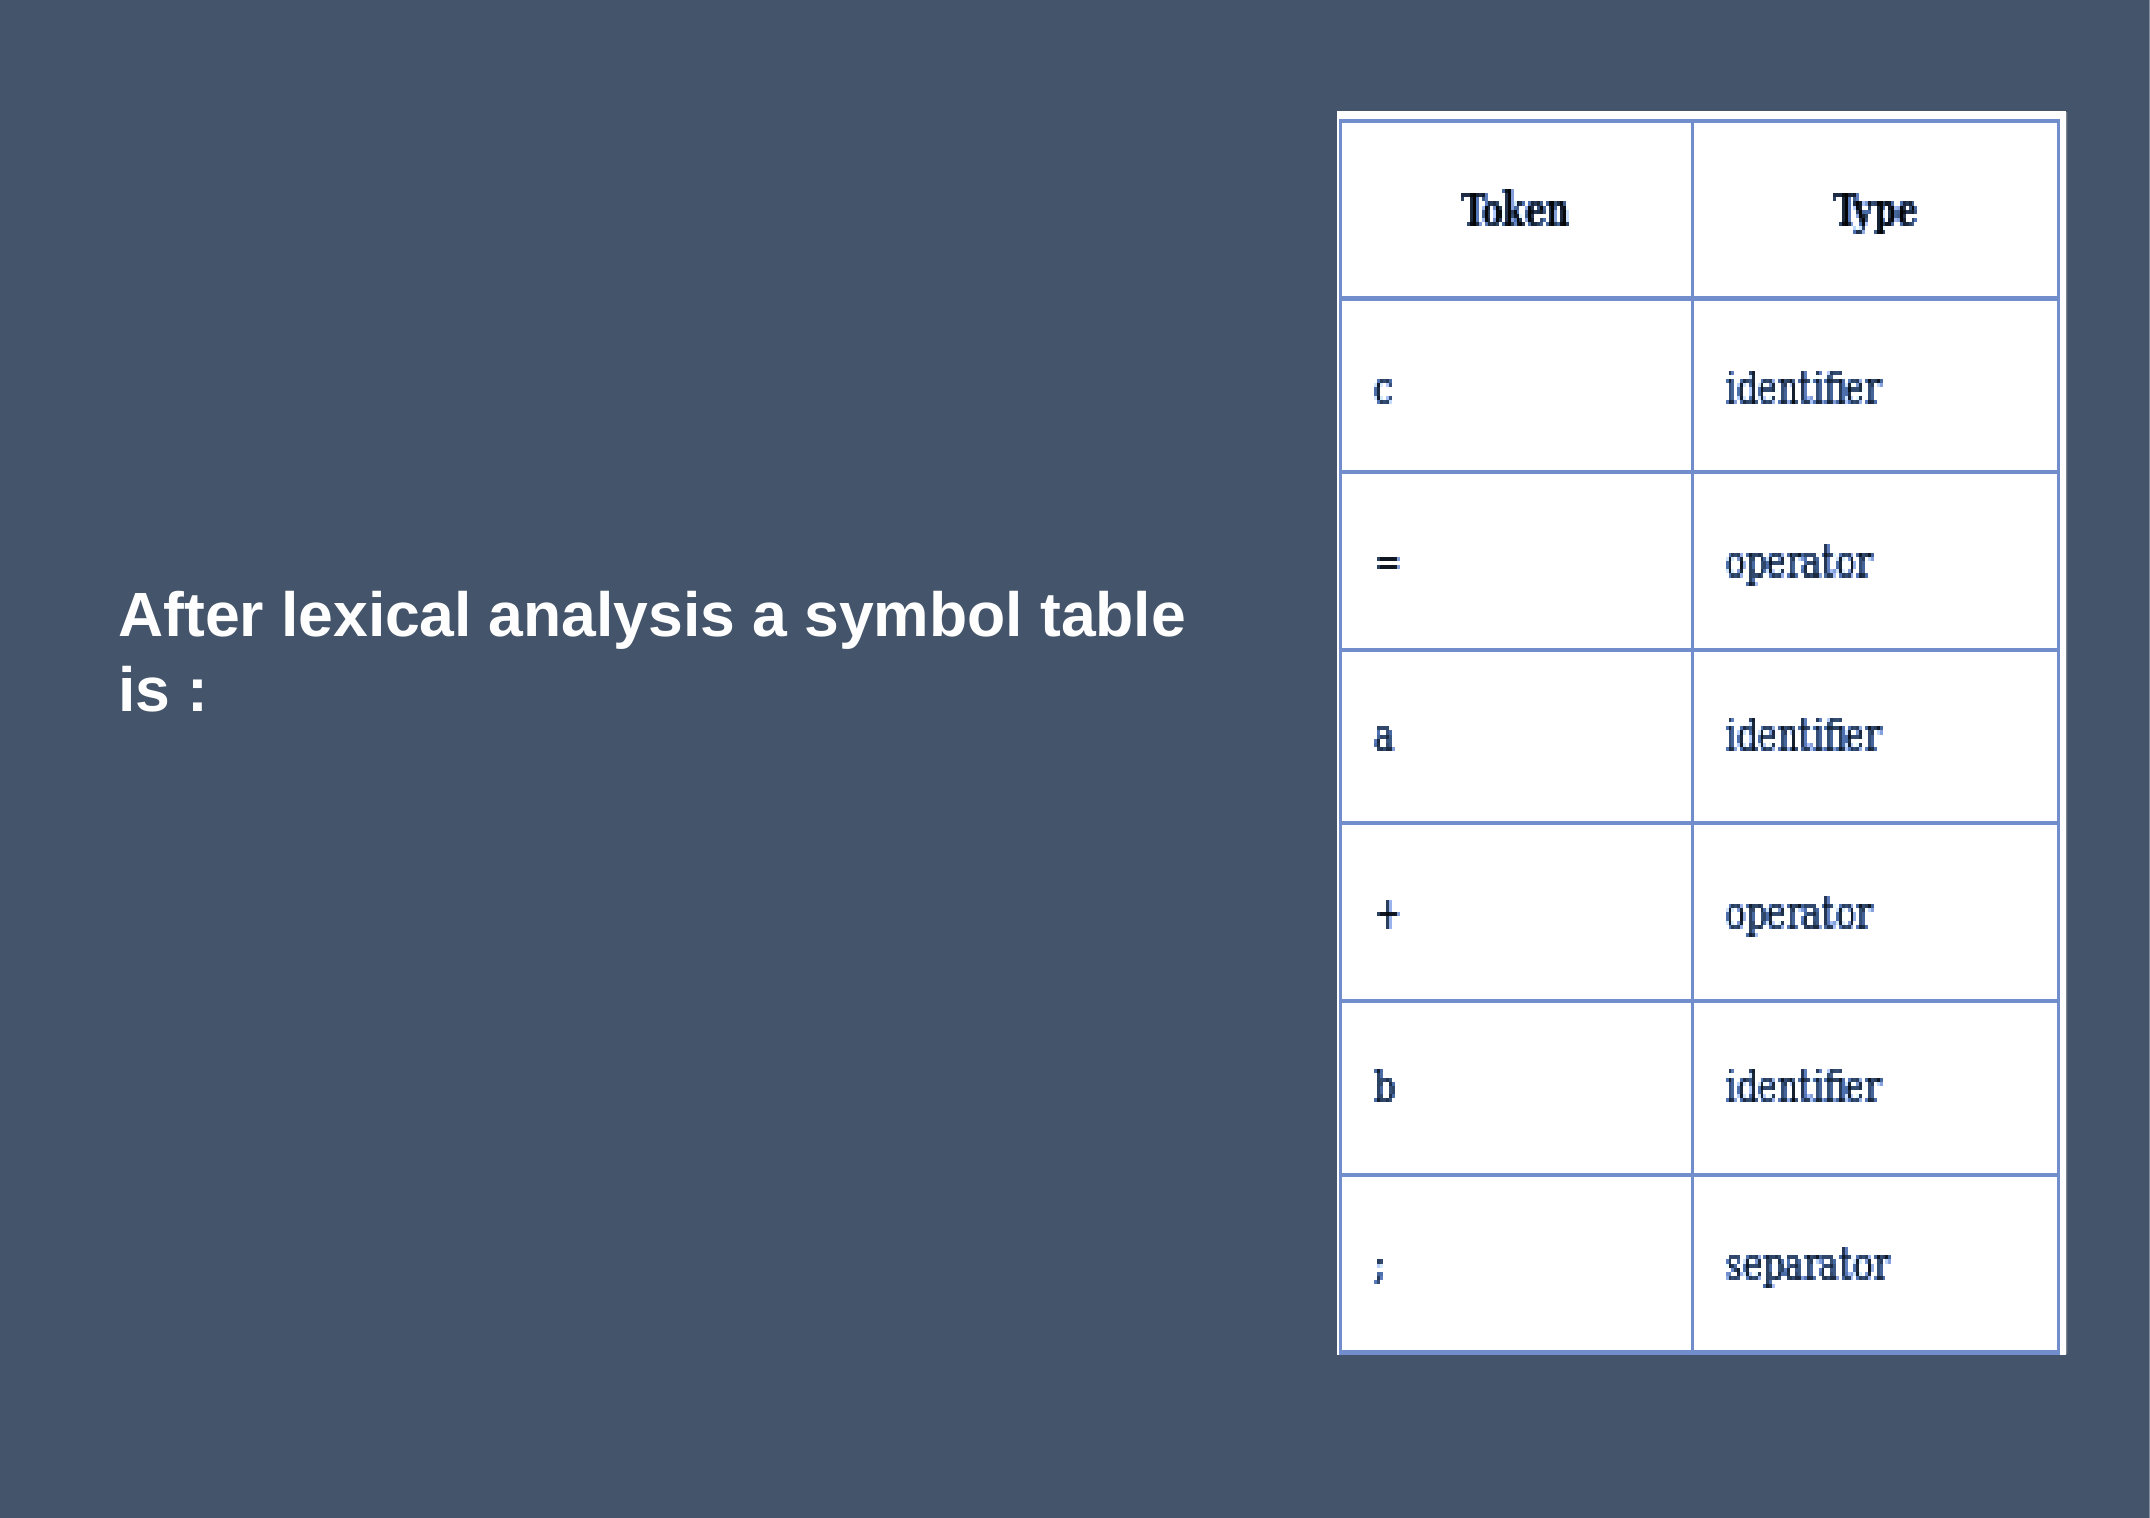

After lexical analysis a symbol table is :